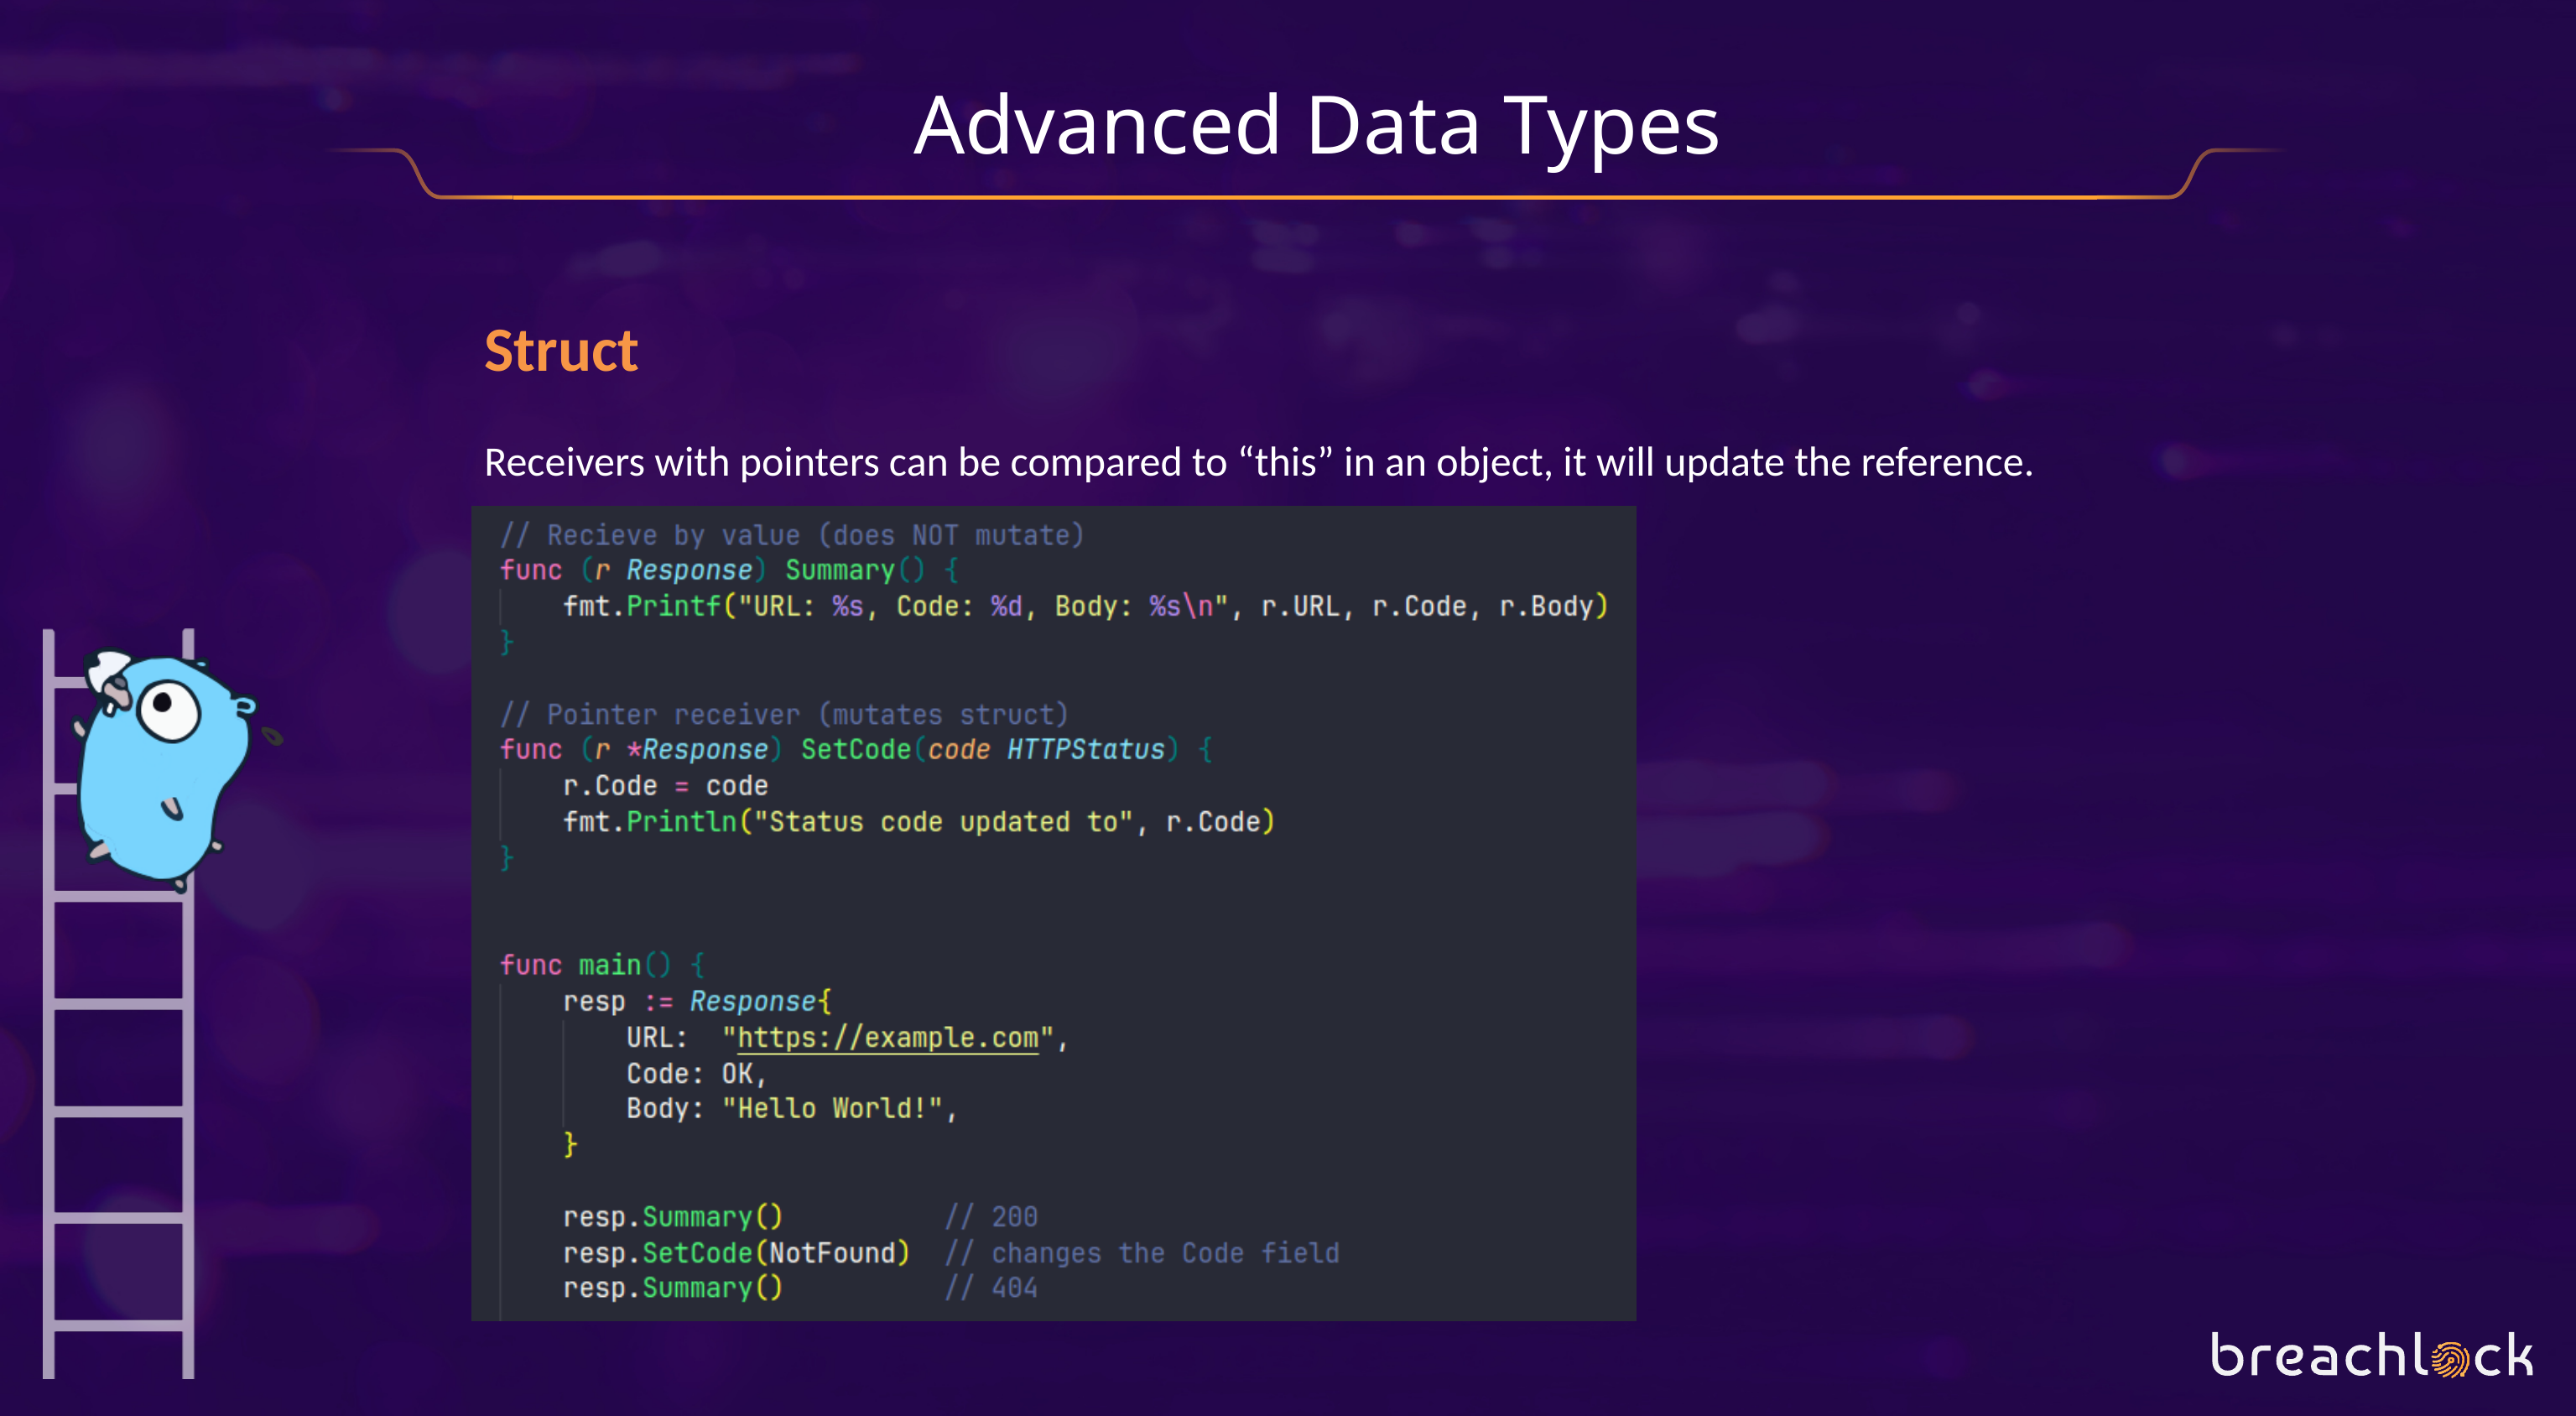

Advanced Data Types
Struct
Receivers with pointers can be compared to “this” in an object, it will update the reference.